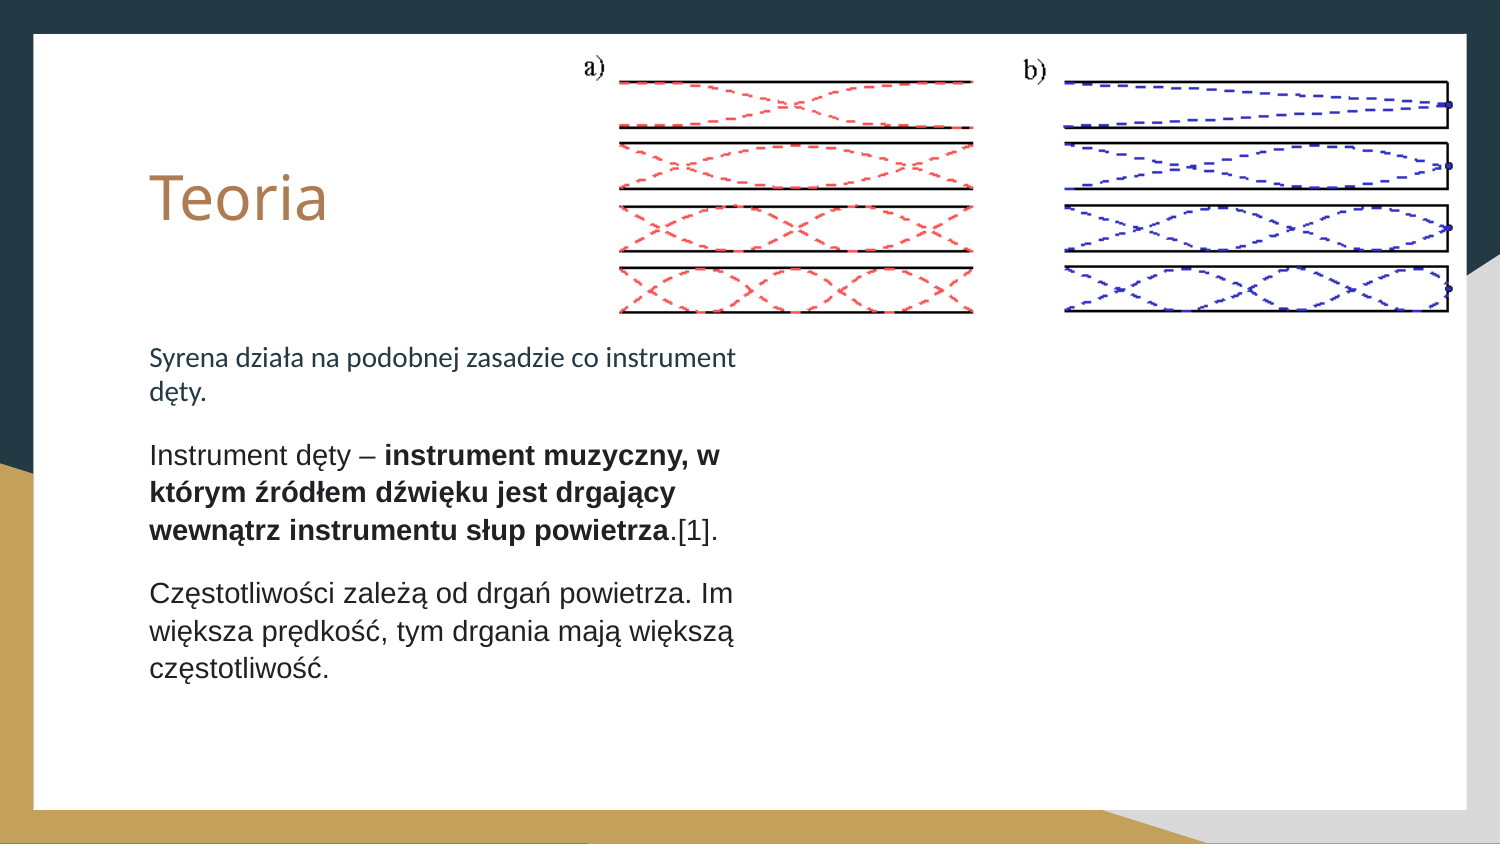

# Teoria
Syrena działa na podobnej zasadzie co instrument dęty.
Instrument dęty – instrument muzyczny, w którym źródłem dźwięku jest drgający wewnątrz instrumentu słup powietrza.[1].
Częstotliwości zależą od drgań powietrza. Im większa prędkość, tym drgania mają większą częstotliwość.